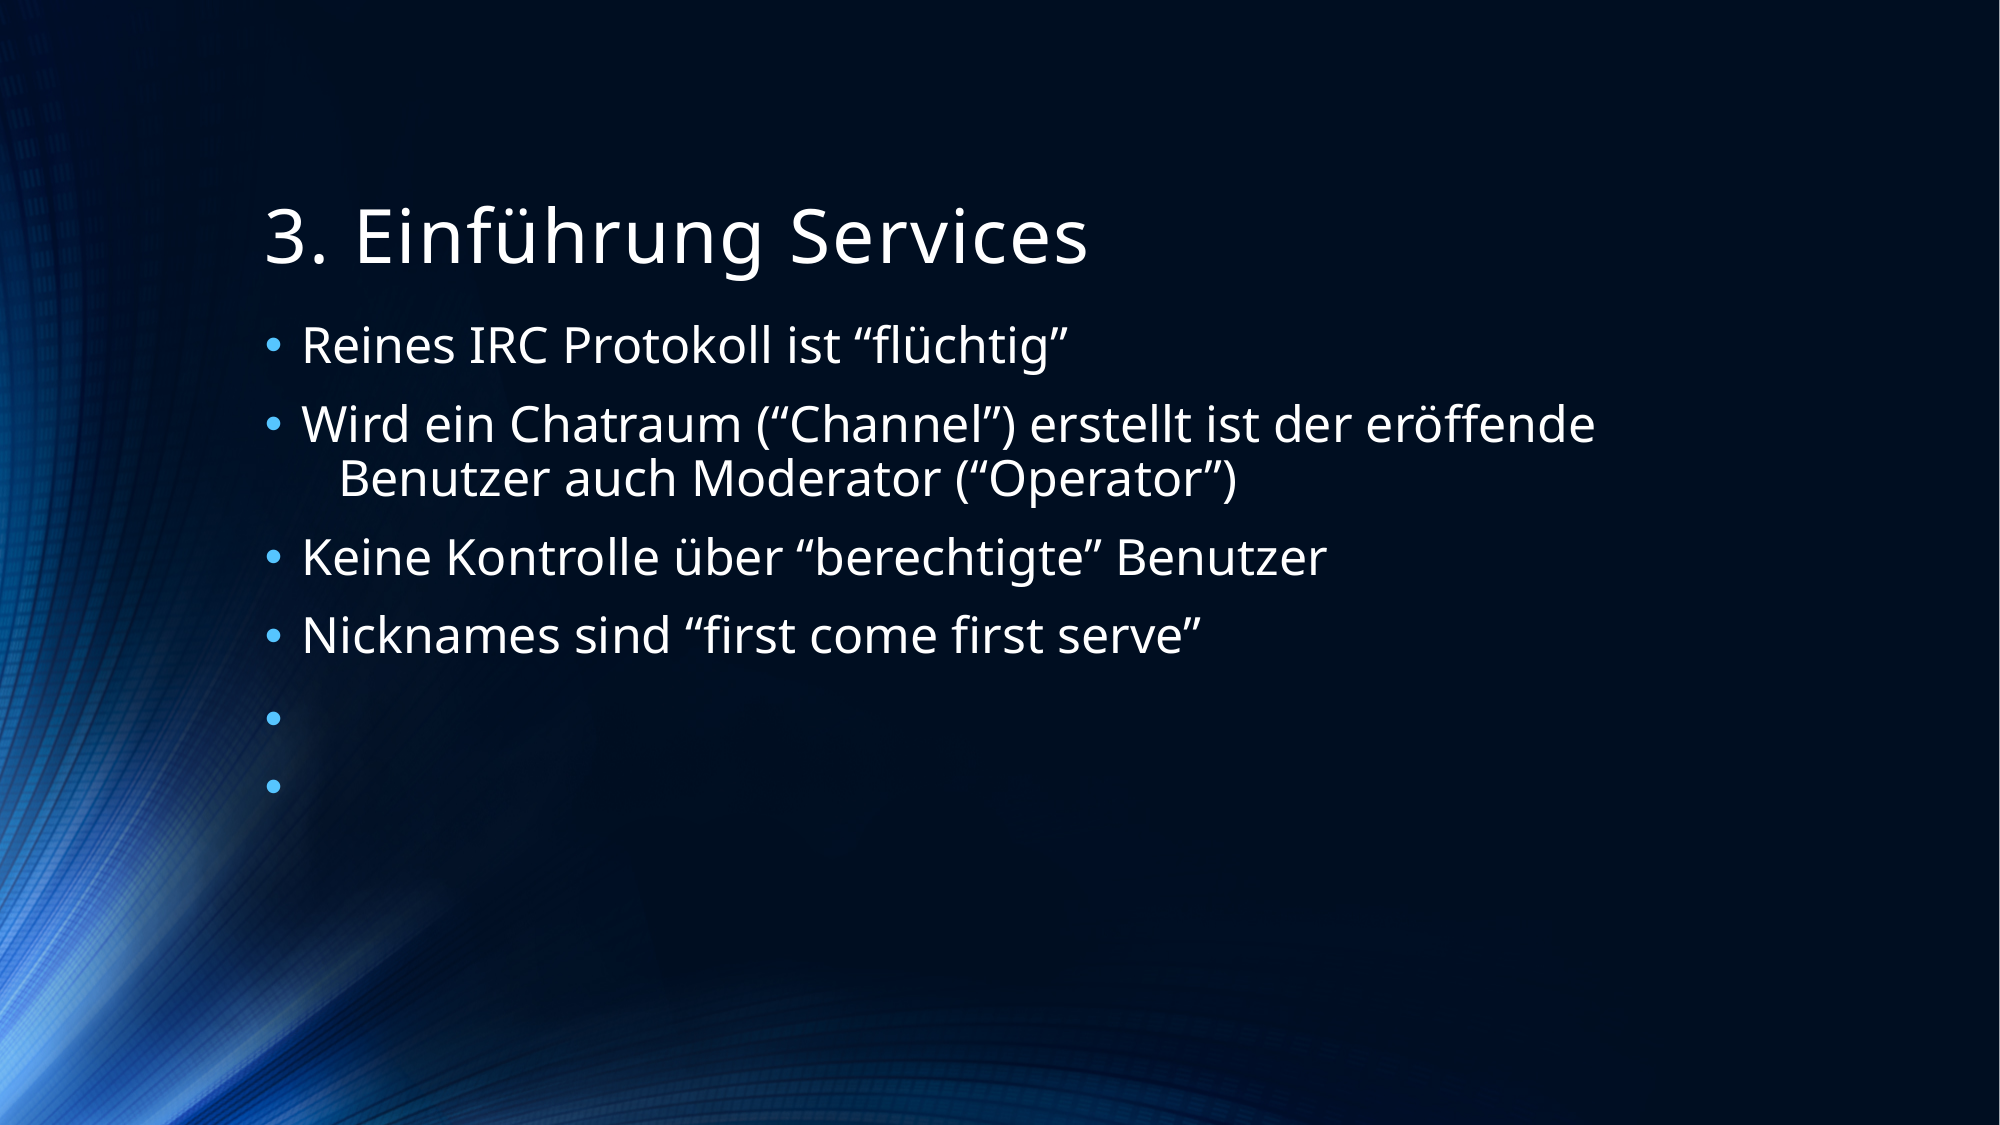

# 3. Einführung Services
Reines IRC Protokoll ist “flüchtig”
Wird ein Chatraum (“Channel”) erstellt ist der eröffende Benutzer auch Moderator (“Operator”)
Keine Kontrolle über “berechtigte” Benutzer
Nicknames sind “first come first serve”